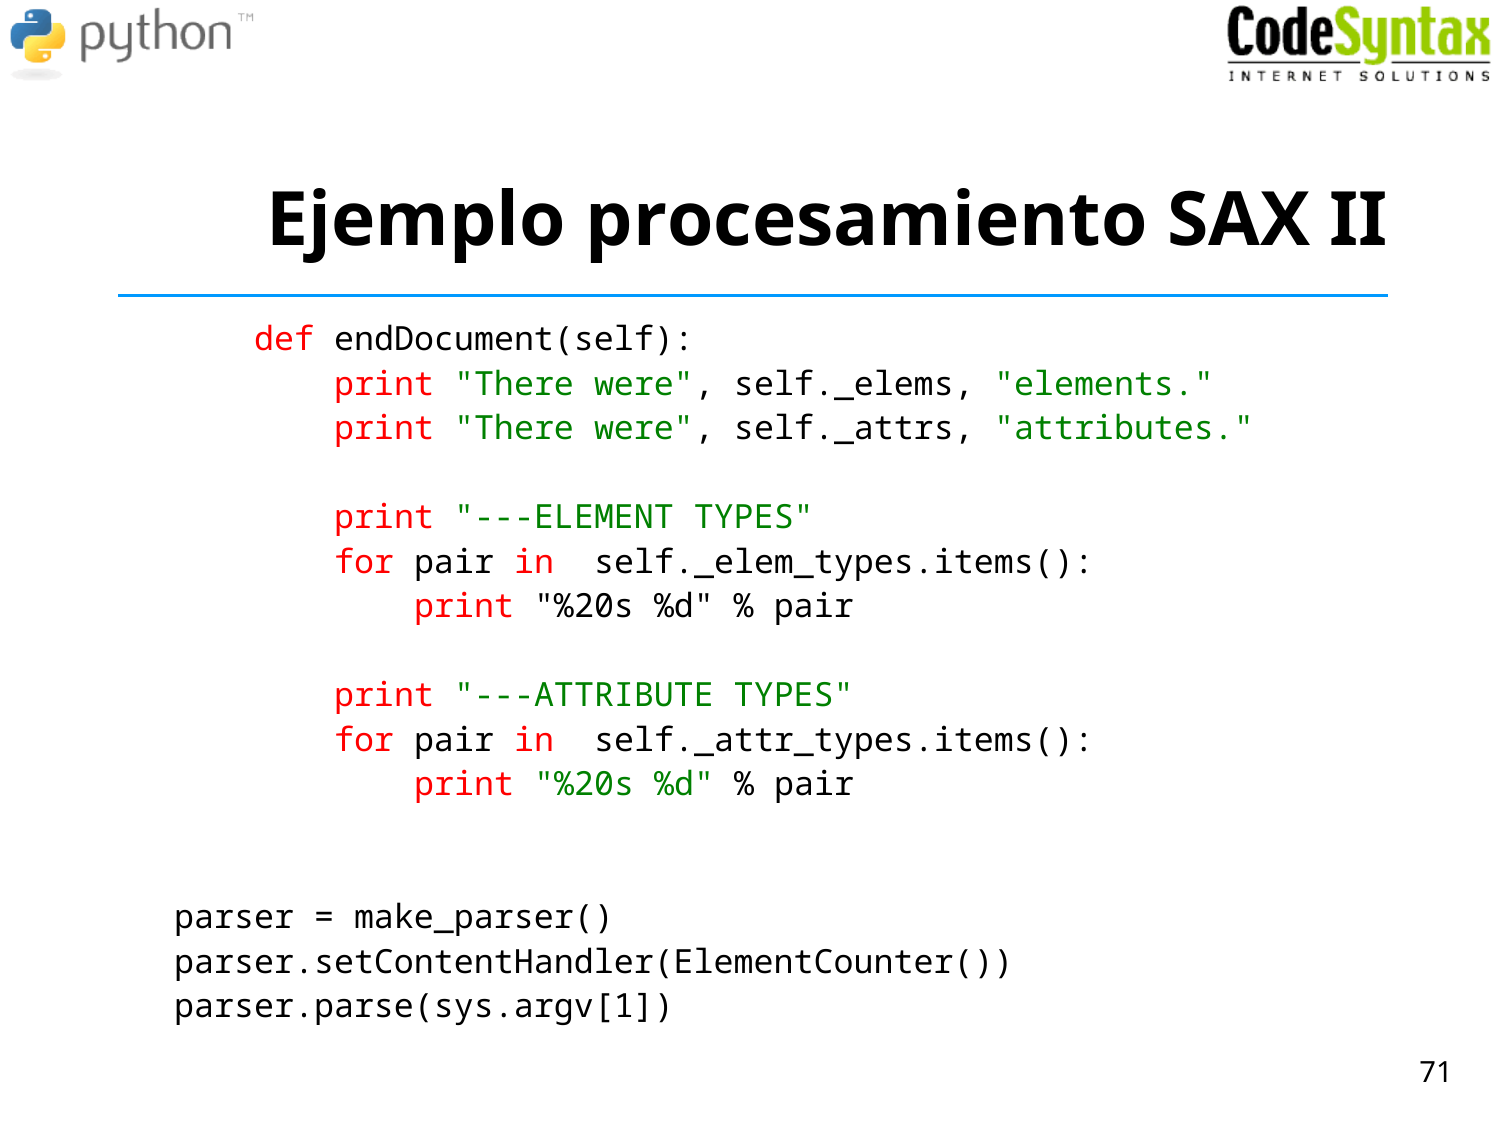

# Ejemplo procesamiento SAX II
 def endDocument(self):
 print "There were", self._elems, "elements."
 print "There were", self._attrs, "attributes."
 print "---ELEMENT TYPES"
 for pair in self._elem_types.items():
 print "%20s %d" % pair
 print "---ATTRIBUTE TYPES"
 for pair in self._attr_types.items():
 print "%20s %d" % pair
parser = make_parser()
parser.setContentHandler(ElementCounter())
parser.parse(sys.argv[1])
71